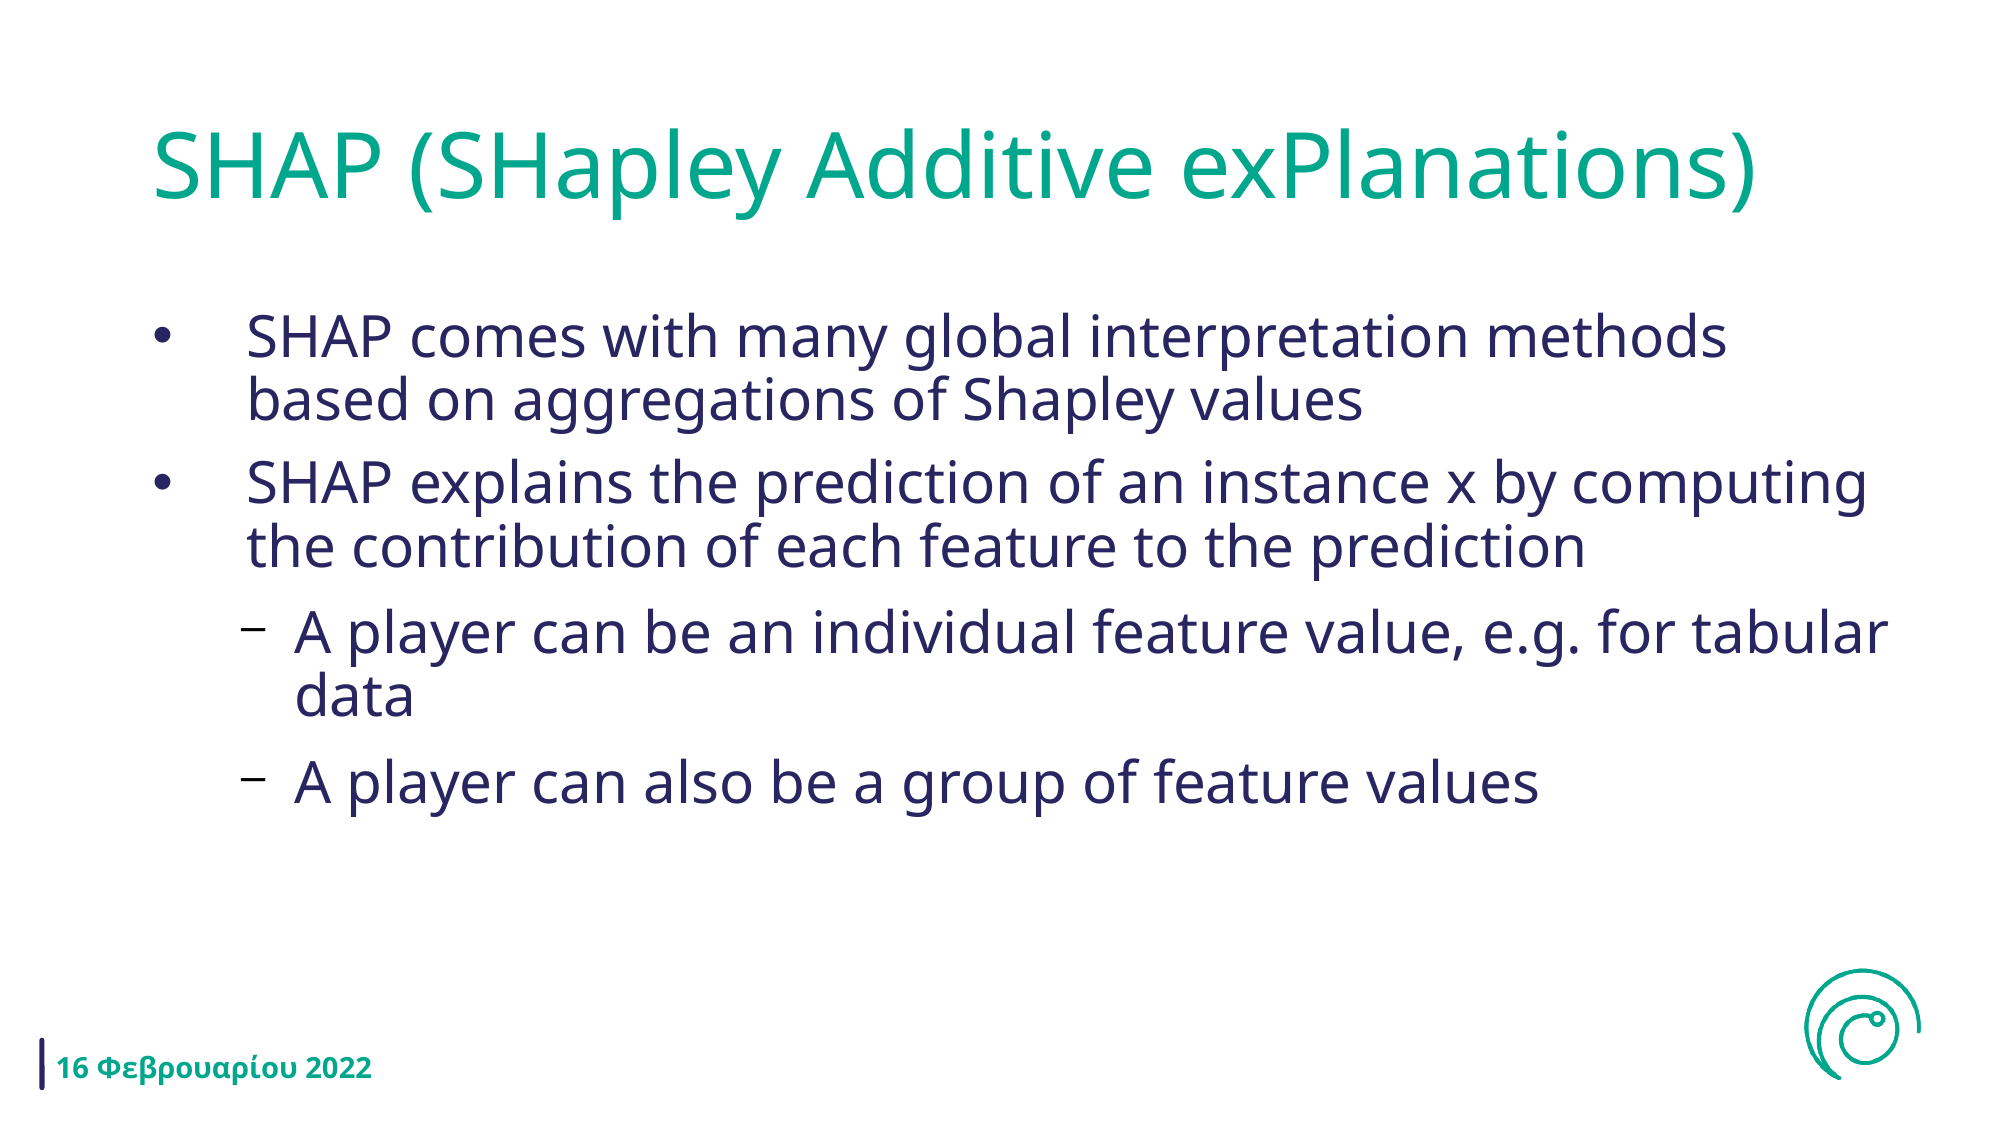

# SHAP (SHapley Additive exPlanations)
SHAP comes with many global interpretation methods based on aggregations of Shapley values
SHAP explains the prediction of an instance x by computing the contribution of each feature to the prediction
A player can be an individual feature value, e.g. for tabular data
A player can also be a group of feature values